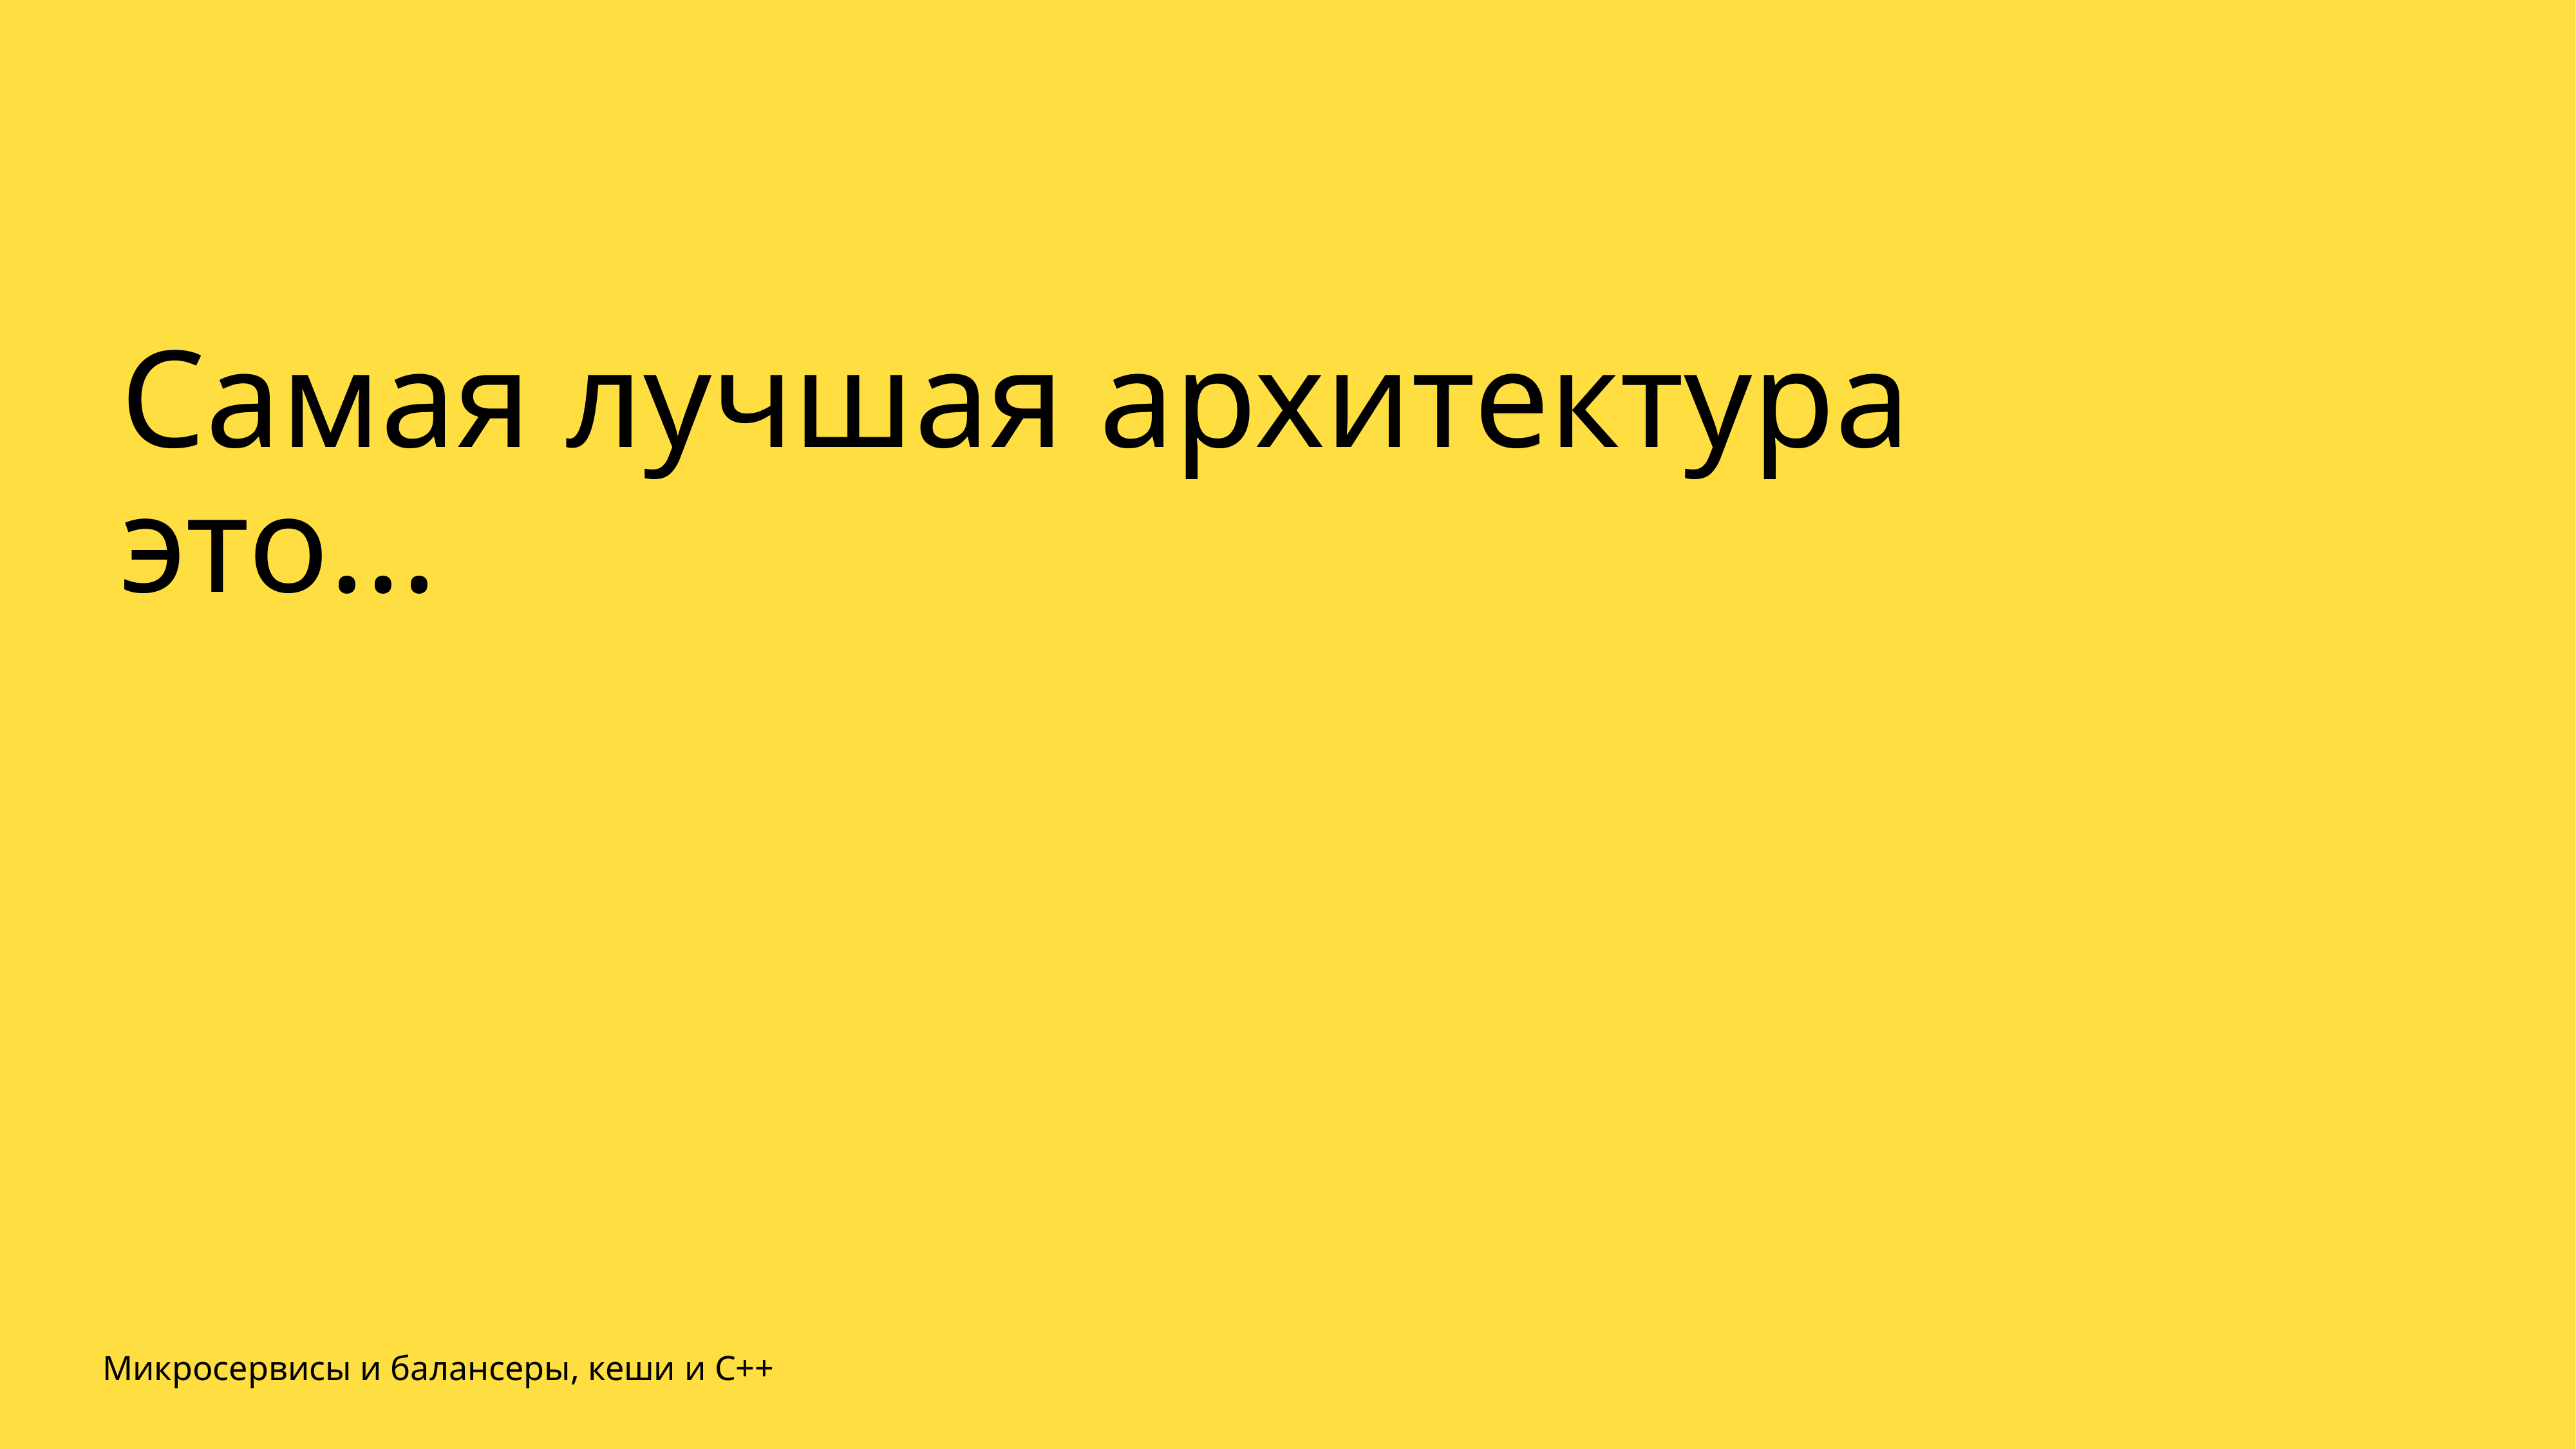

# Самая лучшая архитектура это...
Микросервисы и балансеры, кеши и C++